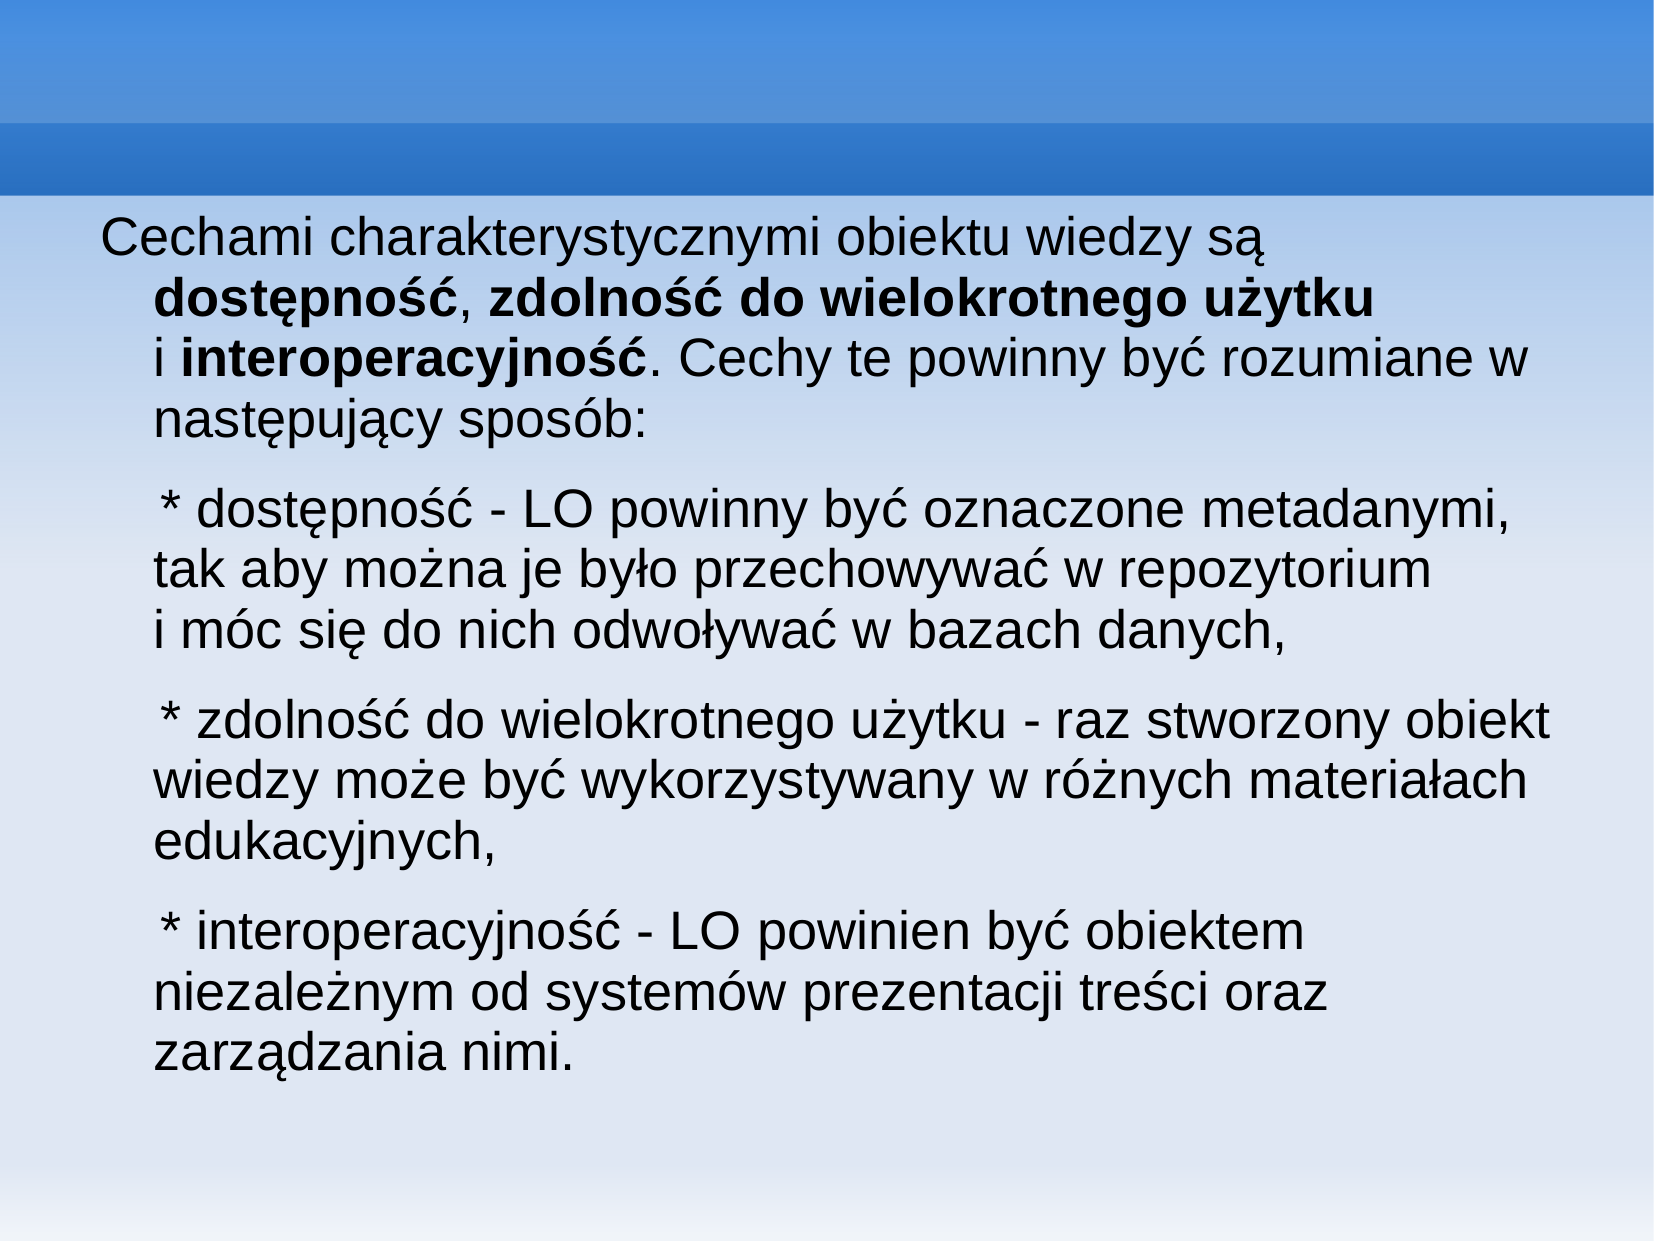

#
Cechami charakterystycznymi obiektu wiedzy są dostępność, zdolność do wielokrotnego użytku
i interoperacyjność. Cechy te powinny być rozumiane w następujący sposób:
 * dostępność - LO powinny być oznaczone metadanymi, tak aby można je było przechowywać w repozytorium
i móc się do nich odwoływać w bazach danych,
 * zdolność do wielokrotnego użytku - raz stworzony obiekt wiedzy może być wykorzystywany w różnych materiałach edukacyjnych,
 * interoperacyjność - LO powinien być obiektem niezależnym od systemów prezentacji treści oraz zarządzania nimi.